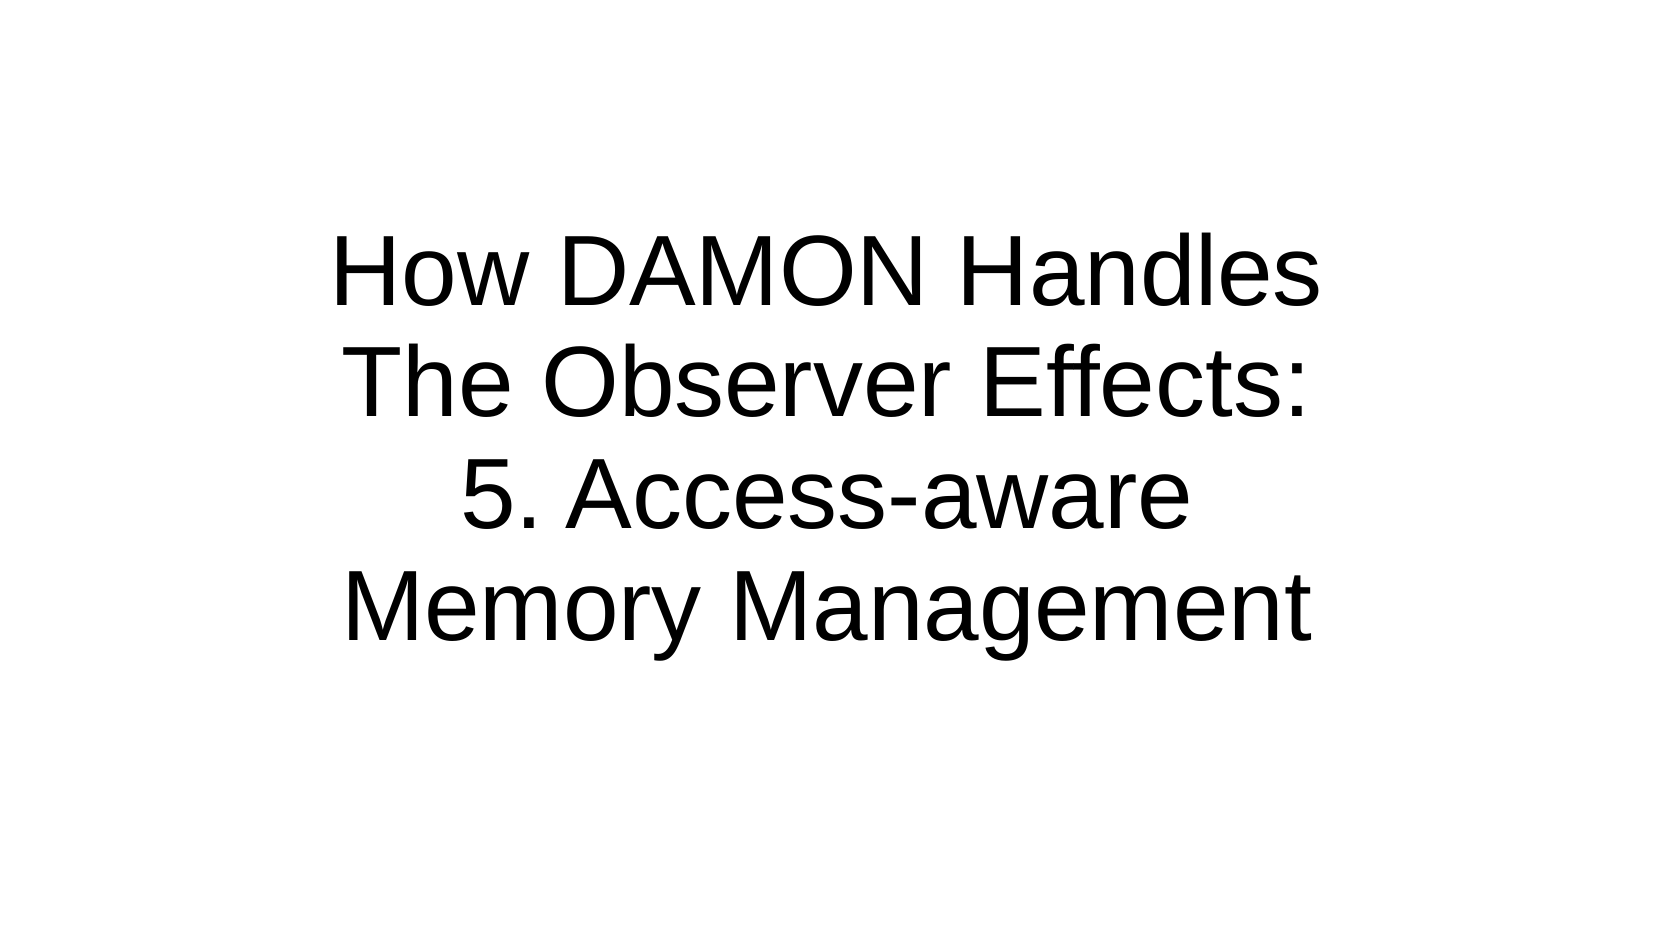

How DAMON Handles
The Observer Effects:
5. Access-aware
Memory Management